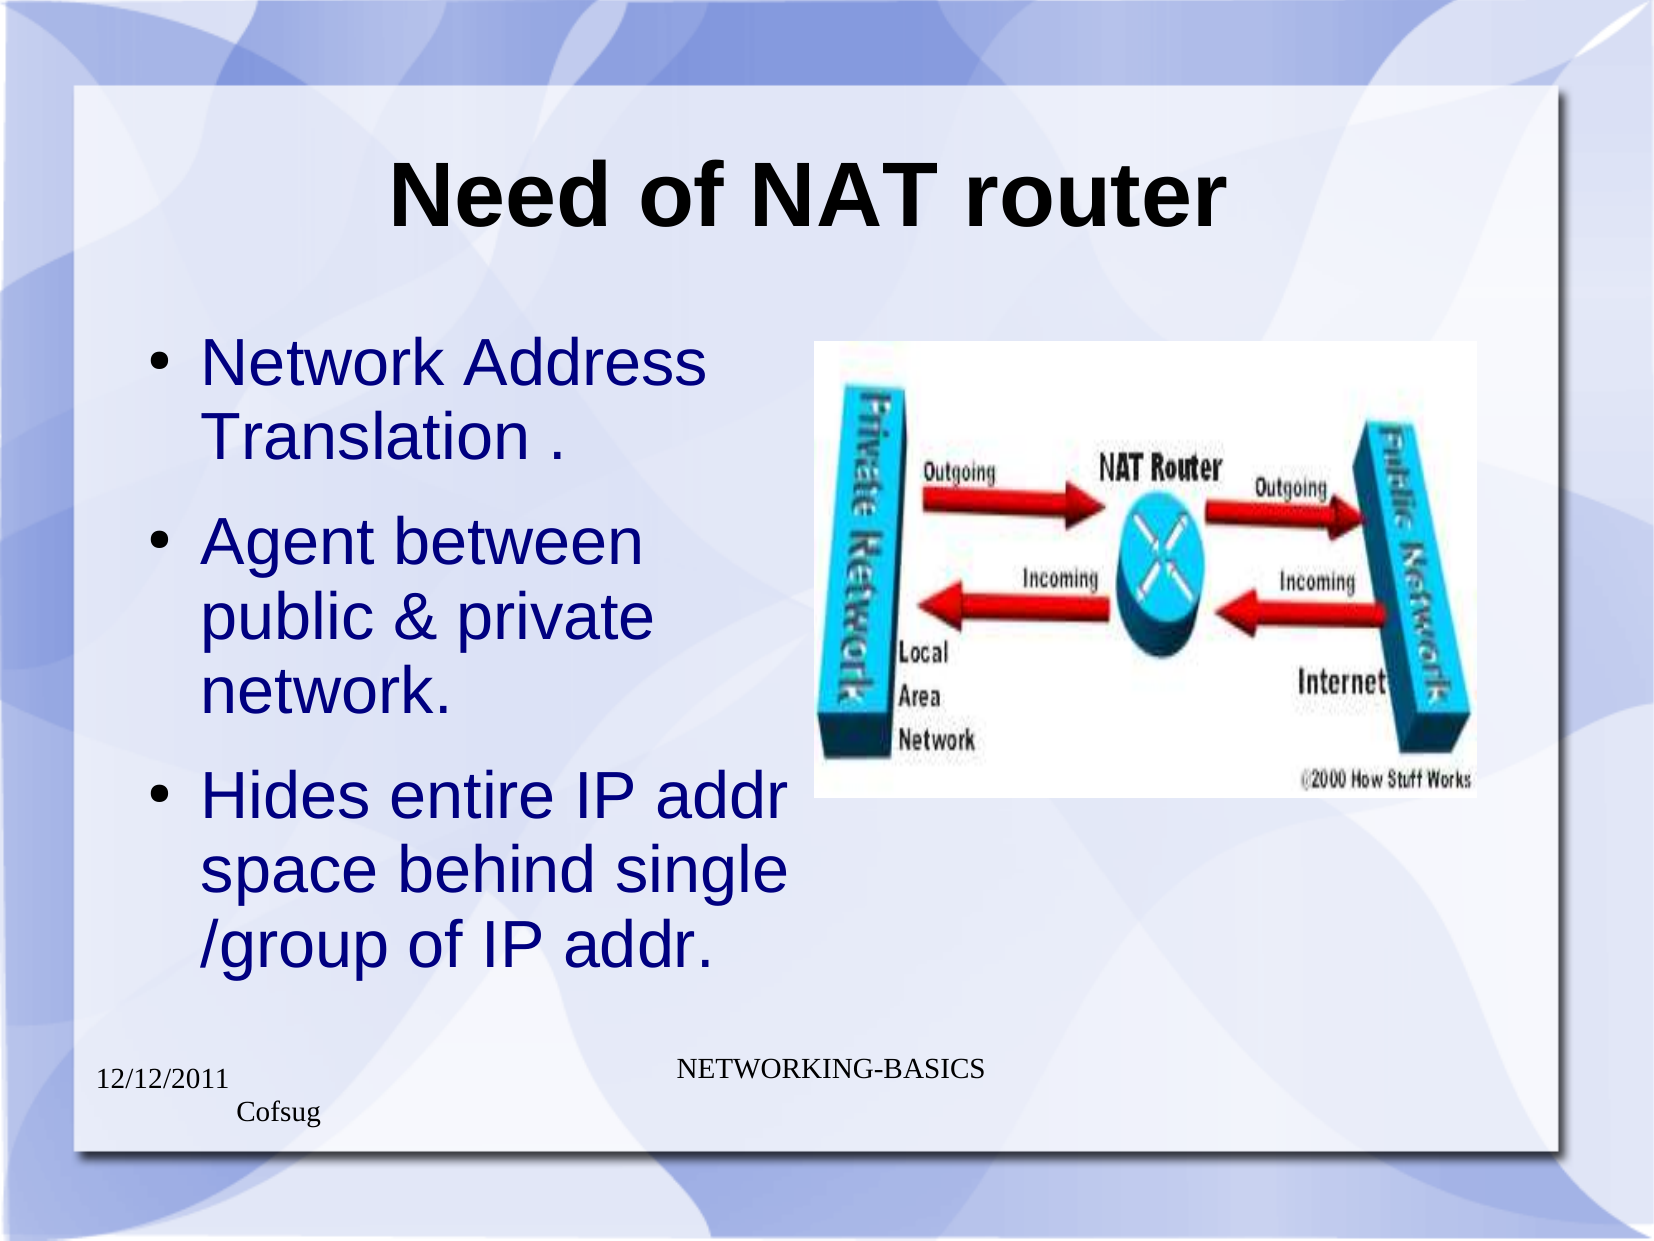

# Need of NAT router
Network Address Translation .
Agent between public & private network.
Hides entire IP addr space behind single /group of IP addr.